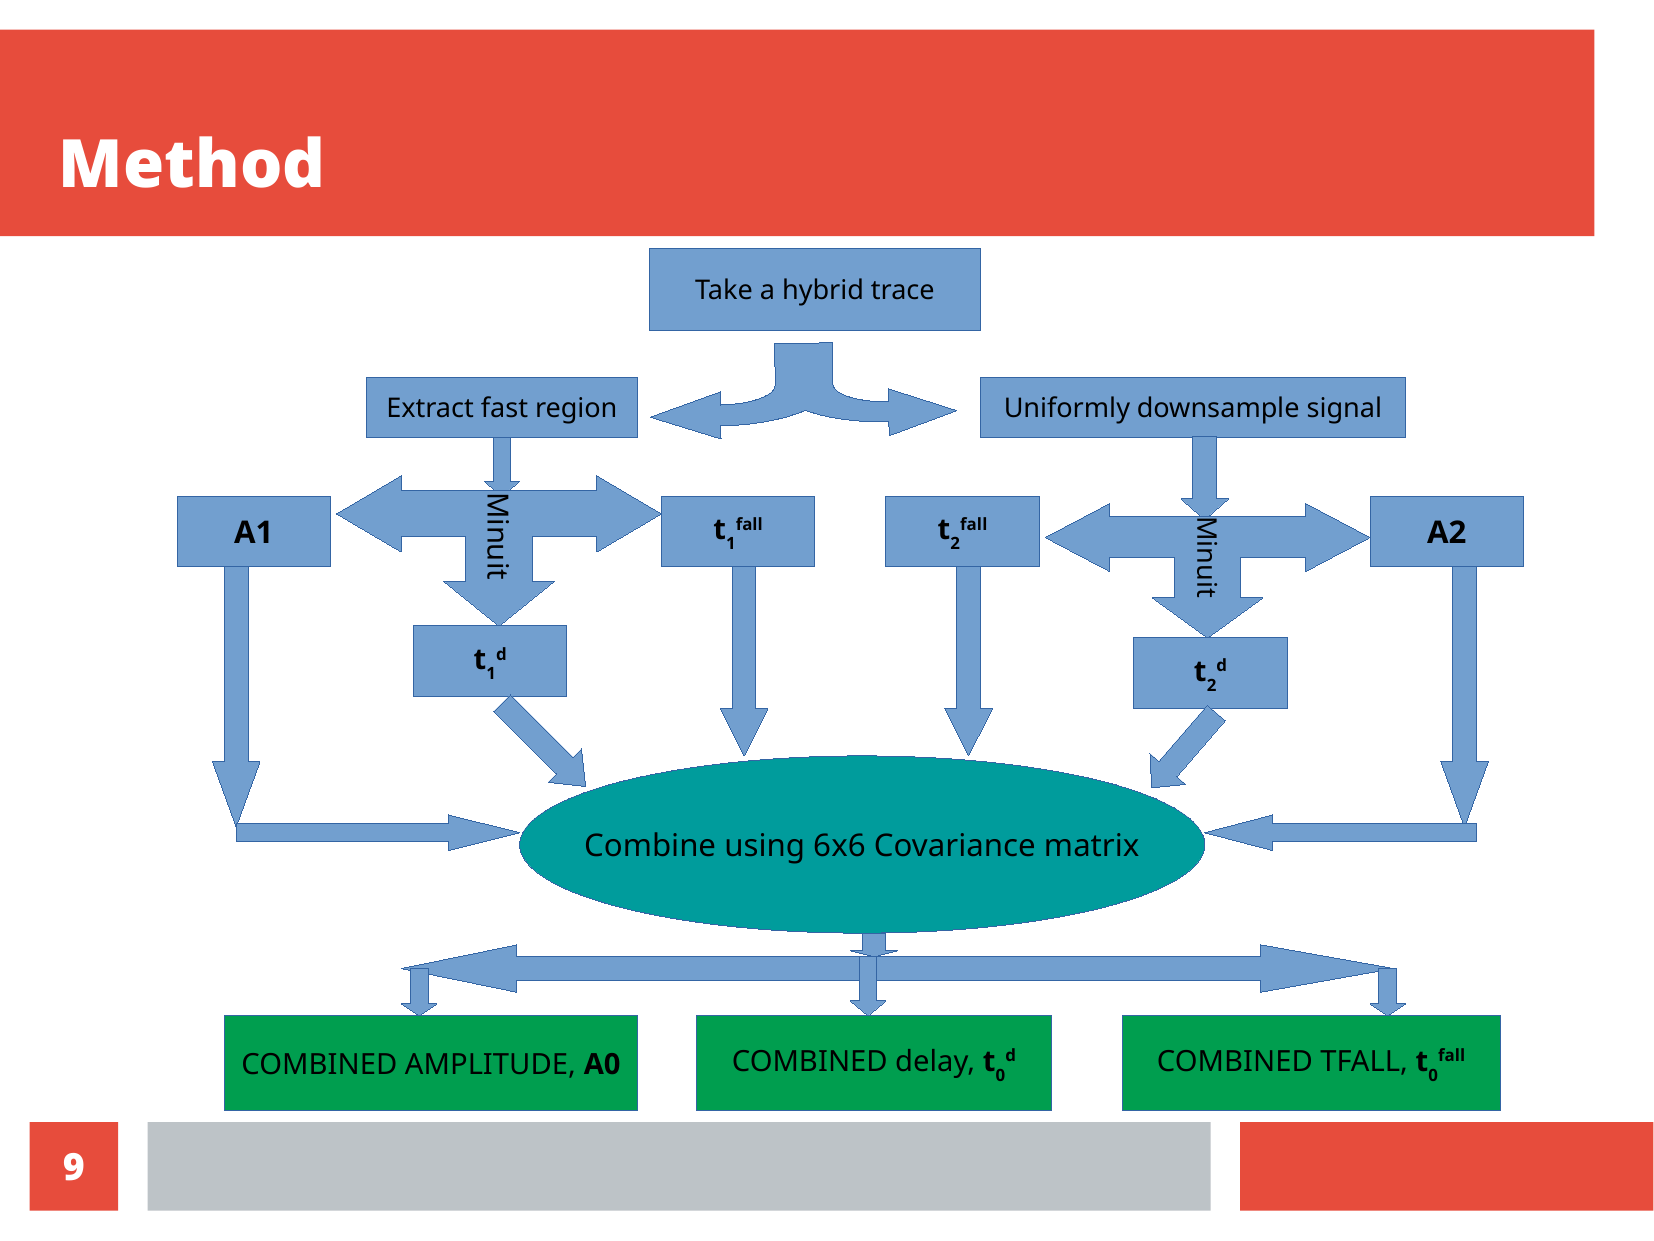

# Method
Take a hybrid trace
Minuit
Minuit
Extract fast region
Uniformly downsample signal
A1
t1fall
t2fall
A2
t1d
t2d
Combine using 6x6 Covariance matrix
COMBINED AMPLITUDE, A0
COMBINED delay, t0d
COMBINED TFALL, t0fall
9